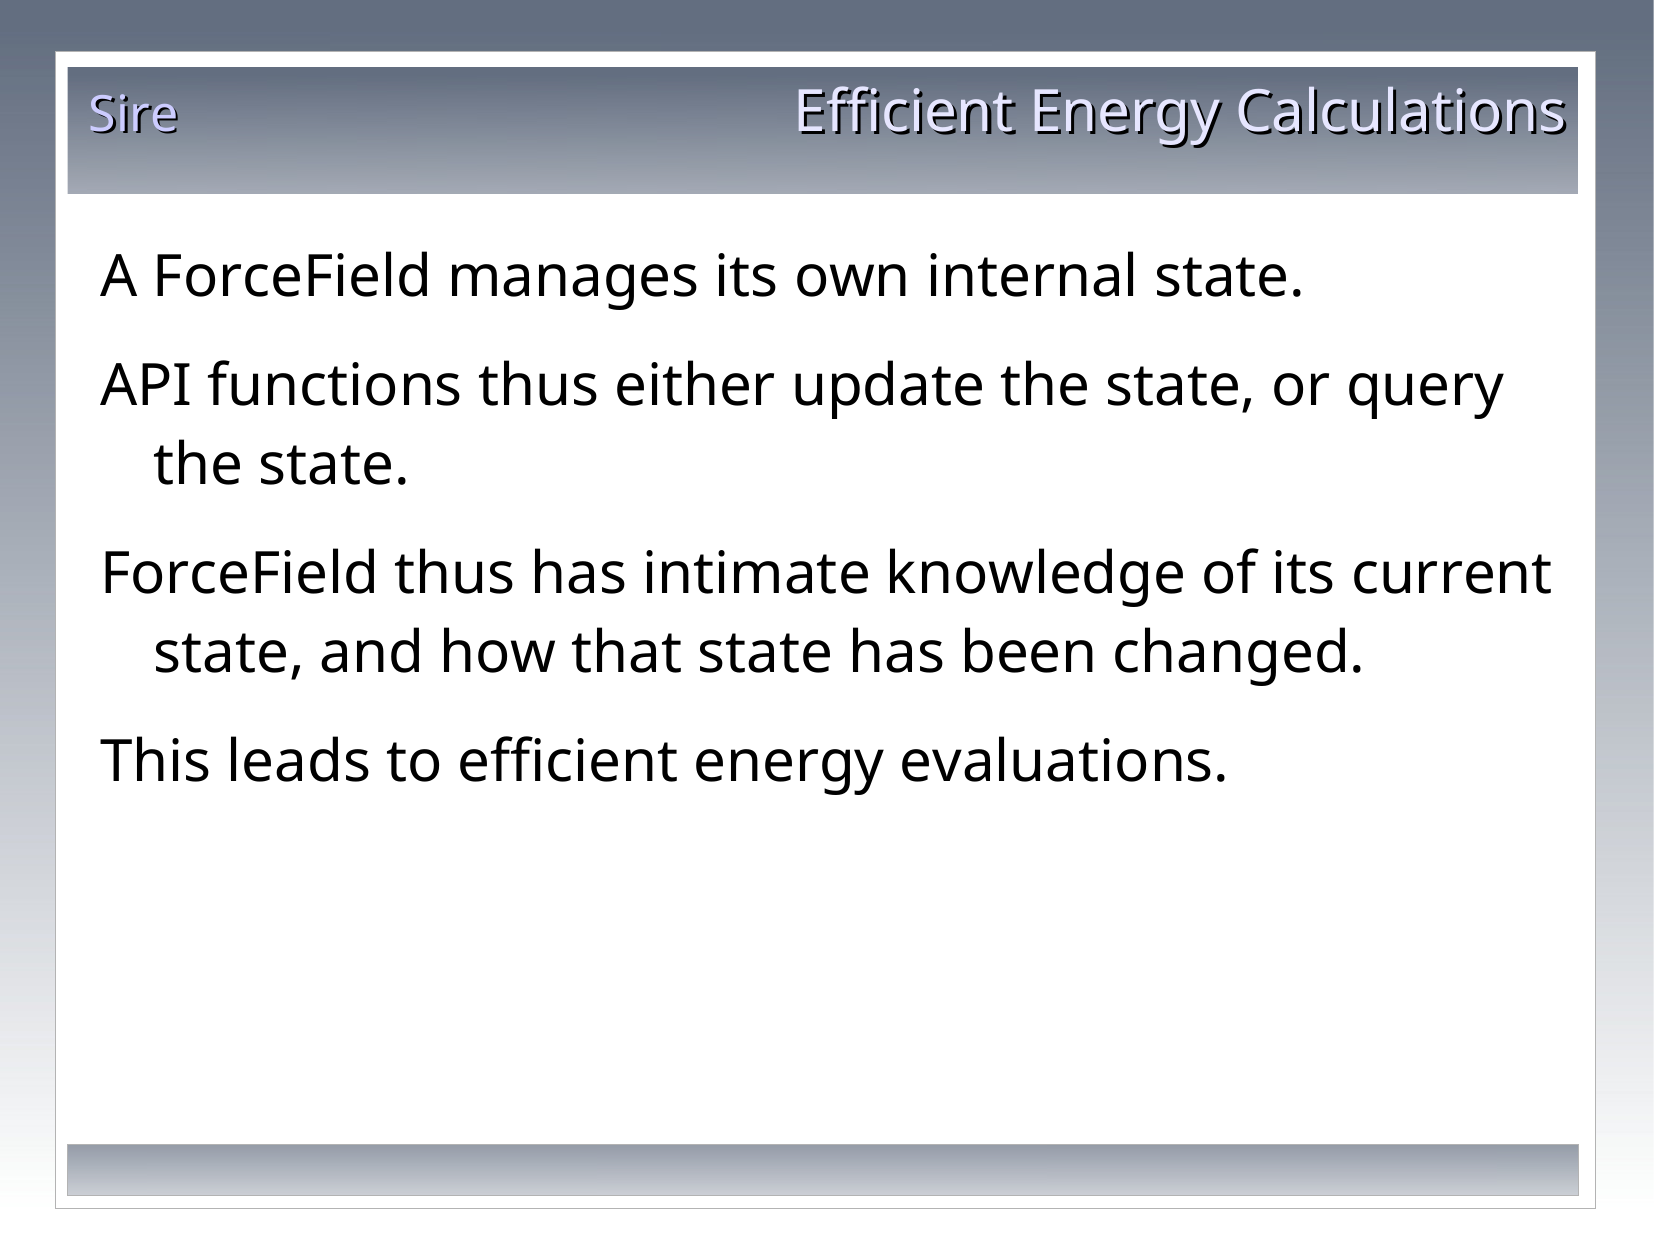

# Efficient Energy Calculations
A ForceField manages its own internal state.
API functions thus either update the state, or query the state.
ForceField thus has intimate knowledge of its current state, and how that state has been changed.
This leads to efficient energy evaluations.